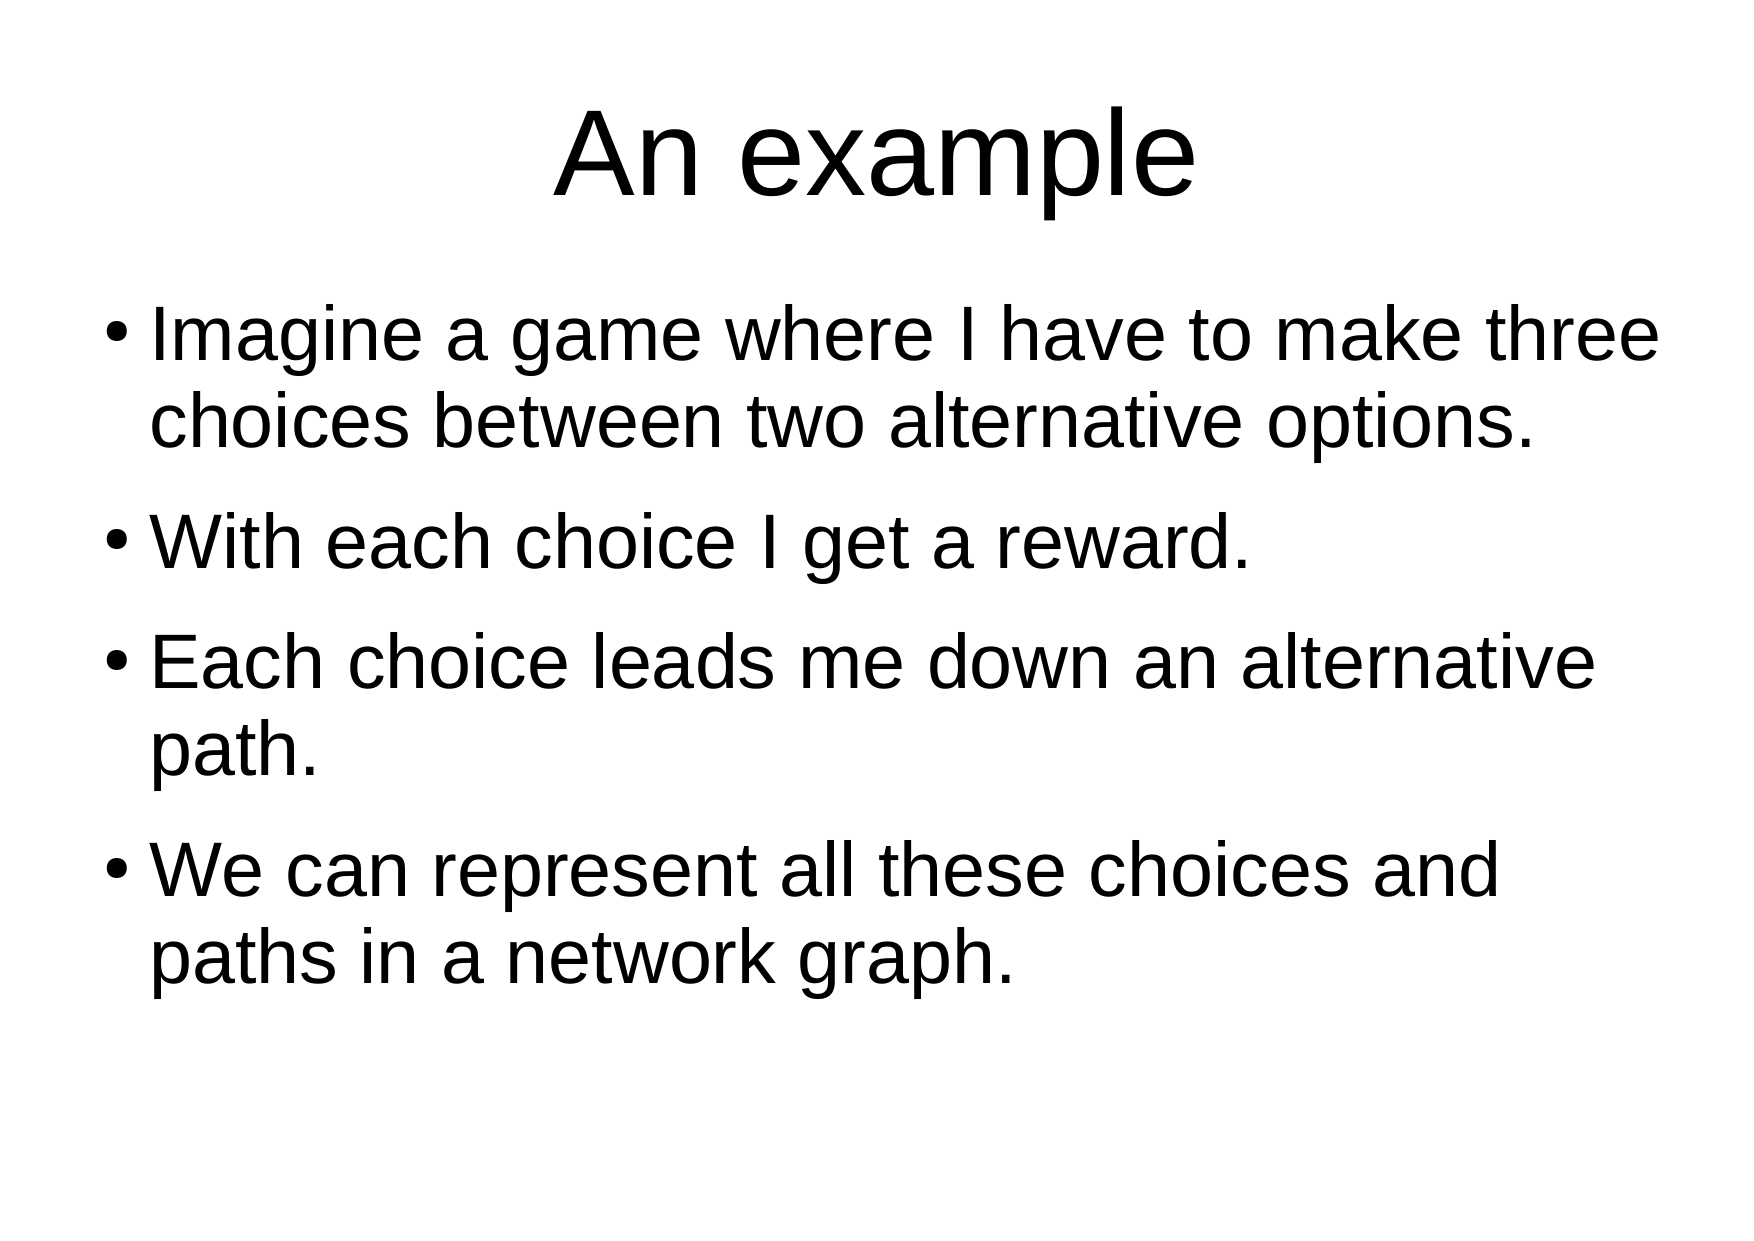

# An example
Imagine a game where I have to make three choices between two alternative options.
With each choice I get a reward.
Each choice leads me down an alternative path.
We can represent all these choices and paths in a network graph.